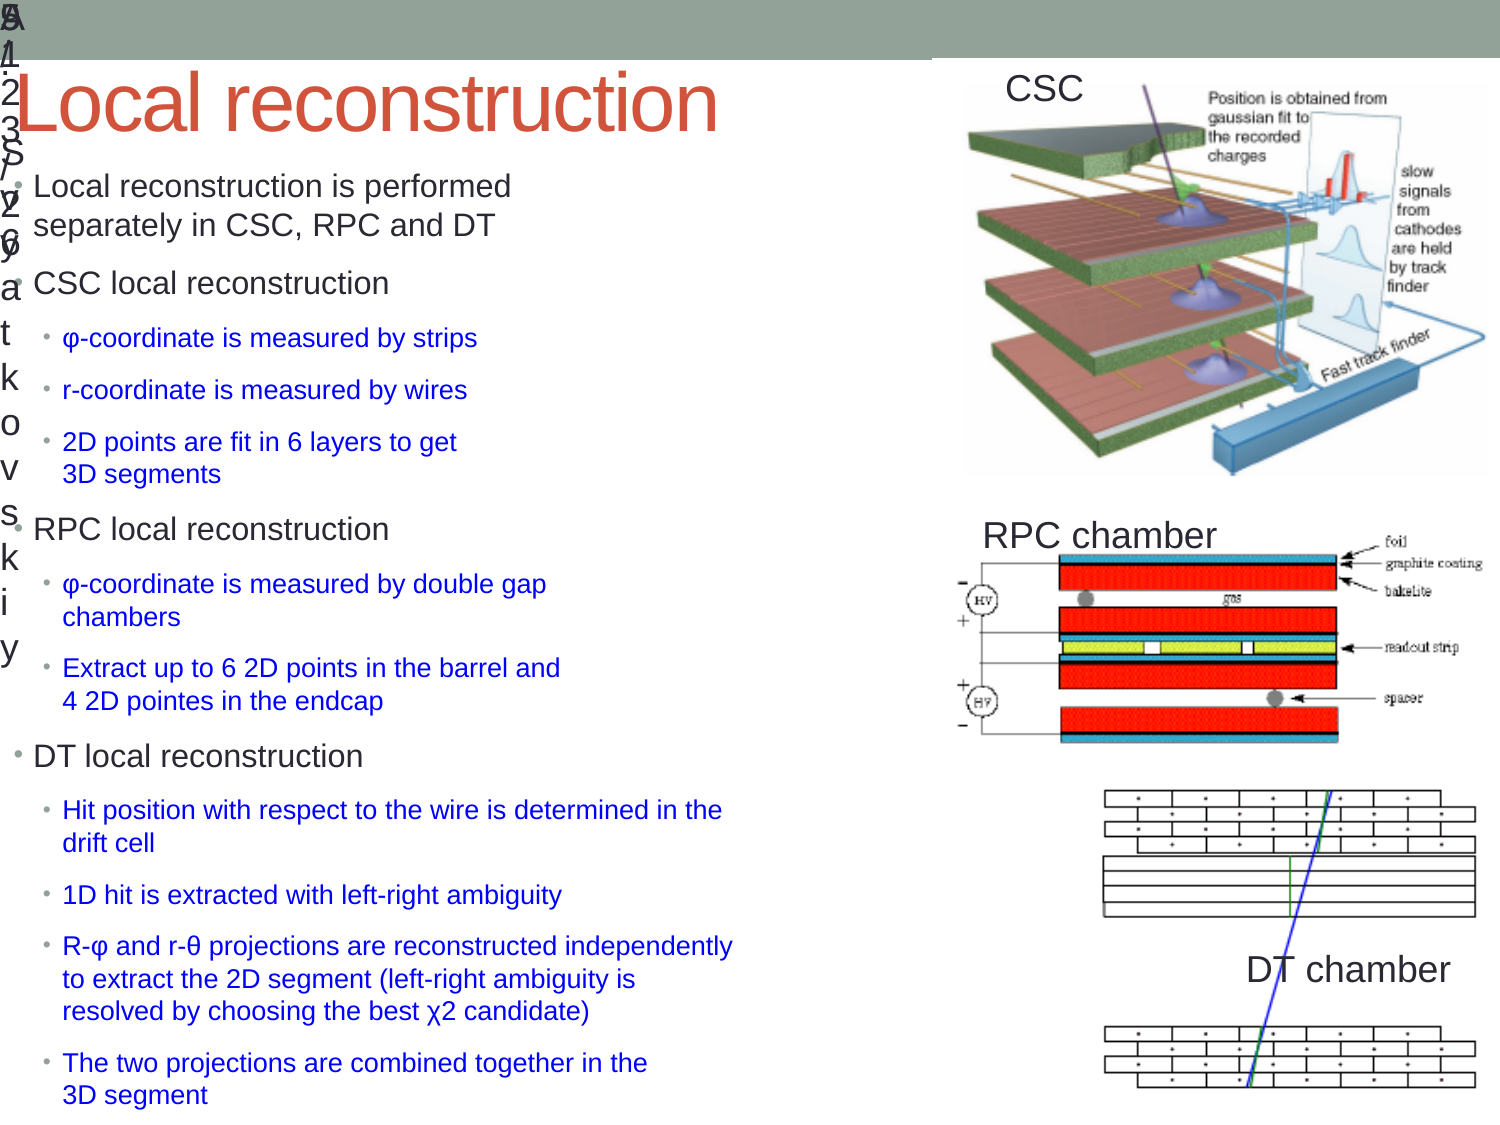

A. Svyatkovskiy
# Local reconstruction
CSC
Local reconstruction is performed
separately in CSC, RPC and DT
CSC local reconstruction
φ-coordinate is measured by strips
r-coordinate is measured by wires
2D points are fit in 6 layers to get
3D segments
RPC local reconstruction
φ-coordinate is measured by double gap
chambers
Extract up to 6 2D points in the barrel and
4 2D pointes in the endcap
DT local reconstruction
Hit position with respect to the wire is determined in the
drift cell
1D hit is extracted with left-right ambiguity
R-φ and r-θ projections are reconstructed independently
to extract the 2D segment (left-right ambiguity is
resolved by choosing the best χ2 candidate)
The two projections are combined together in the
3D segment
RPC chamber
DT chamber